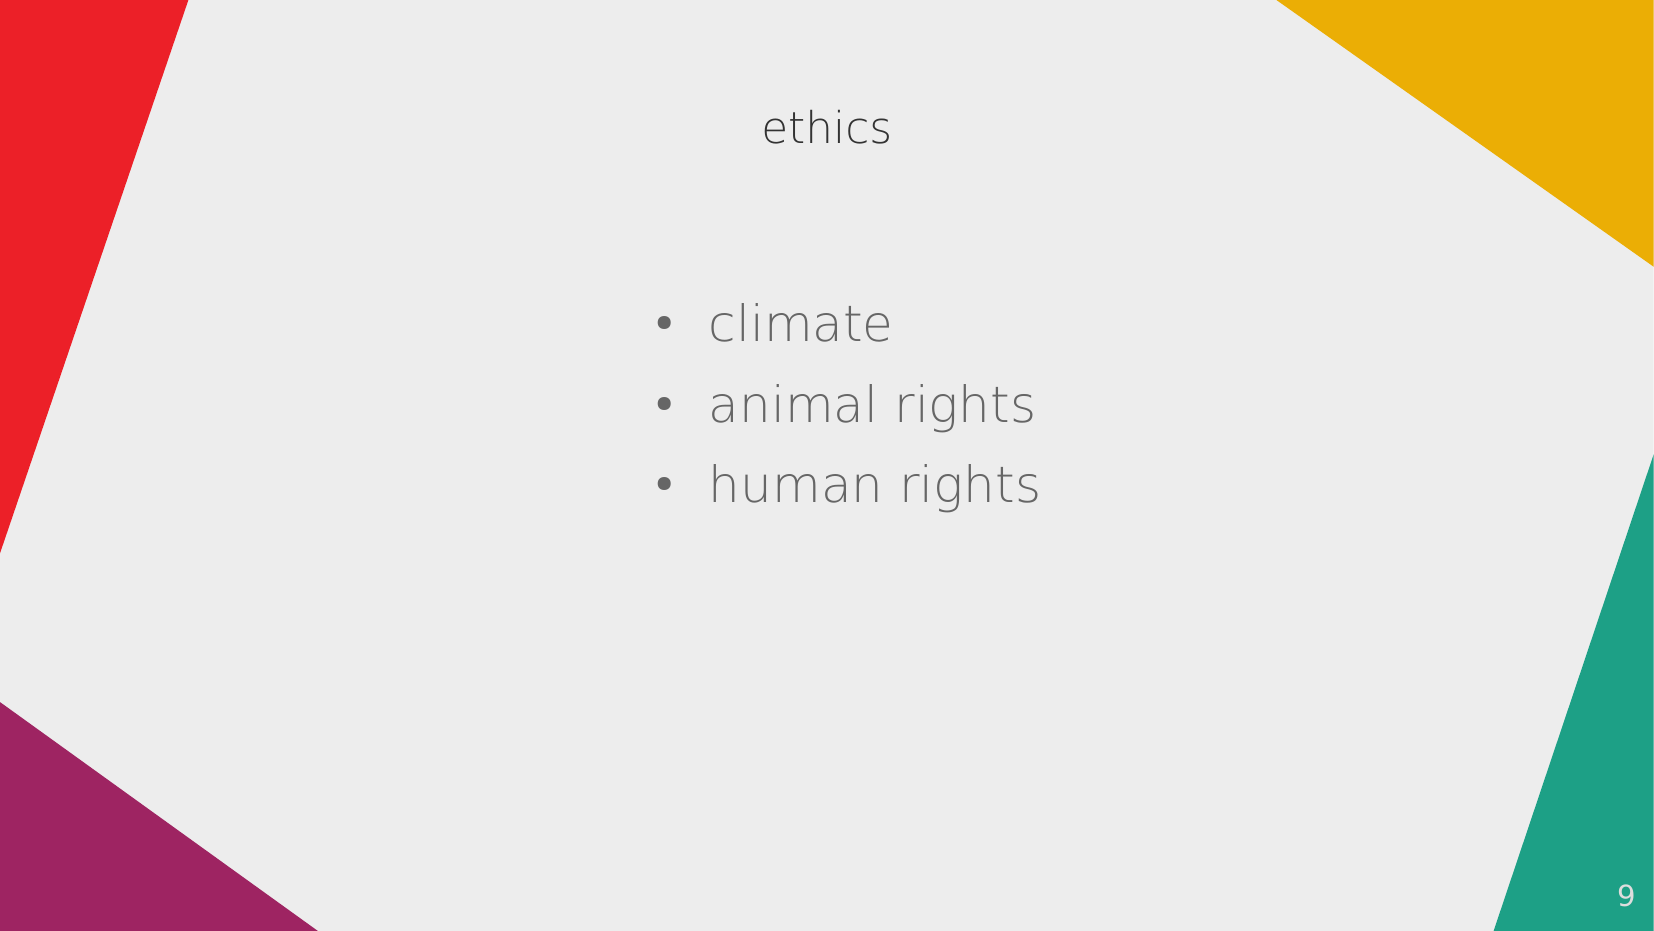

# ethics
climate
animal rights
human rights
9